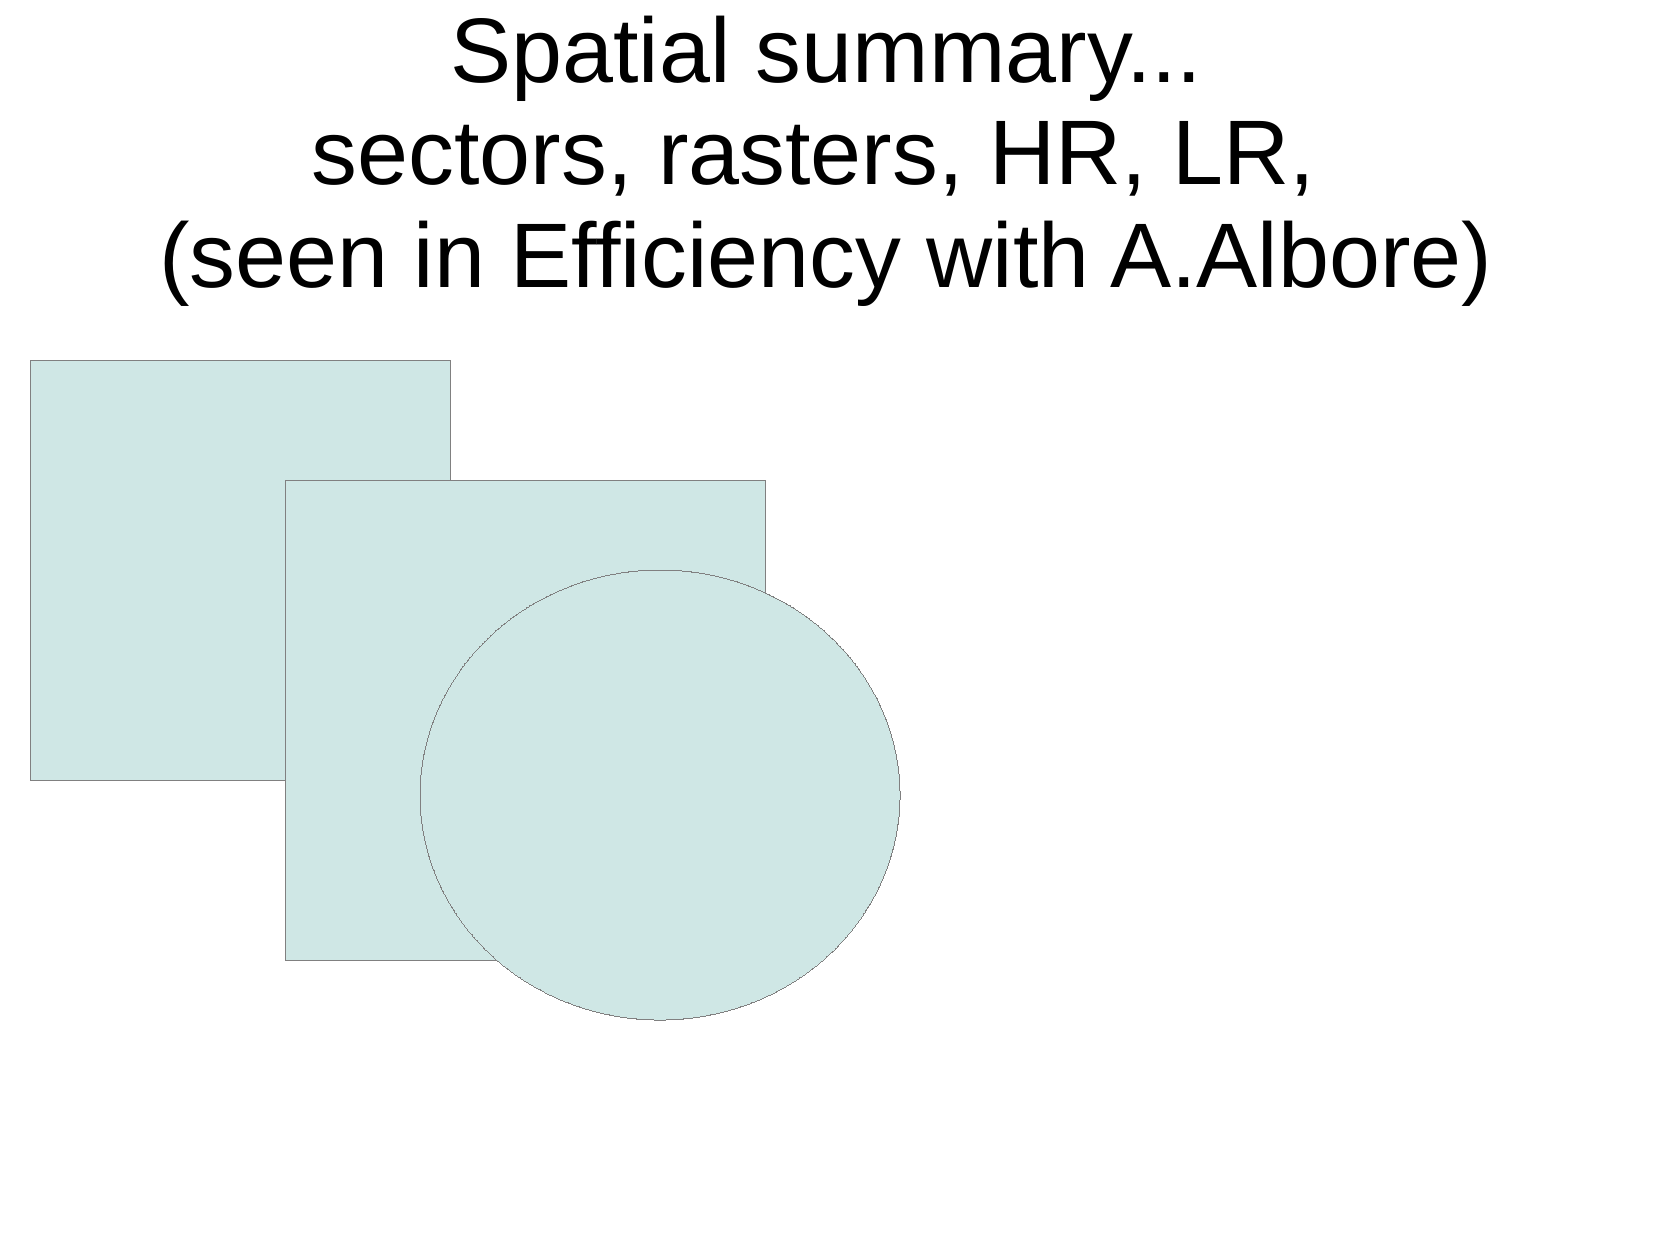

# Spatial summary... sectors, rasters, HR, LR, (seen in Efficiency with A.Albore)